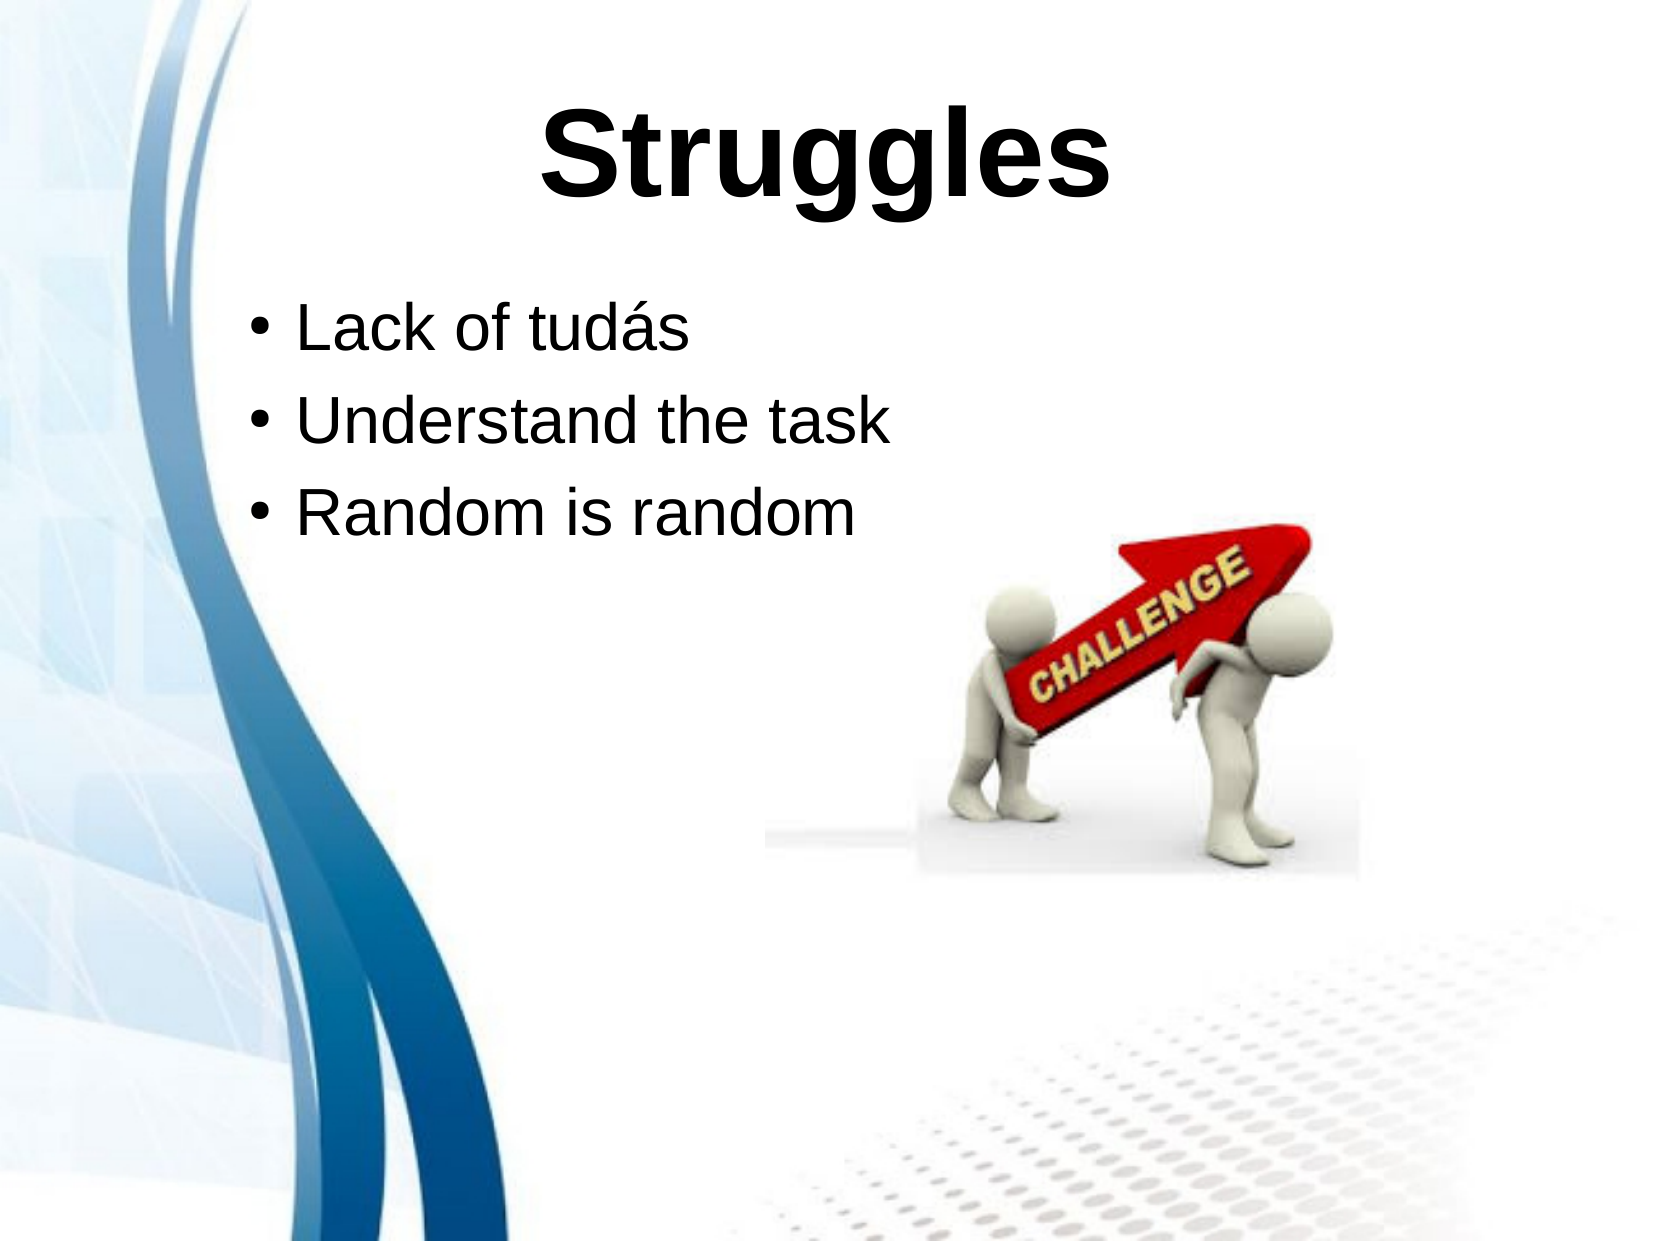

# Struggles
Lack of tudás
Understand the task
Random is random